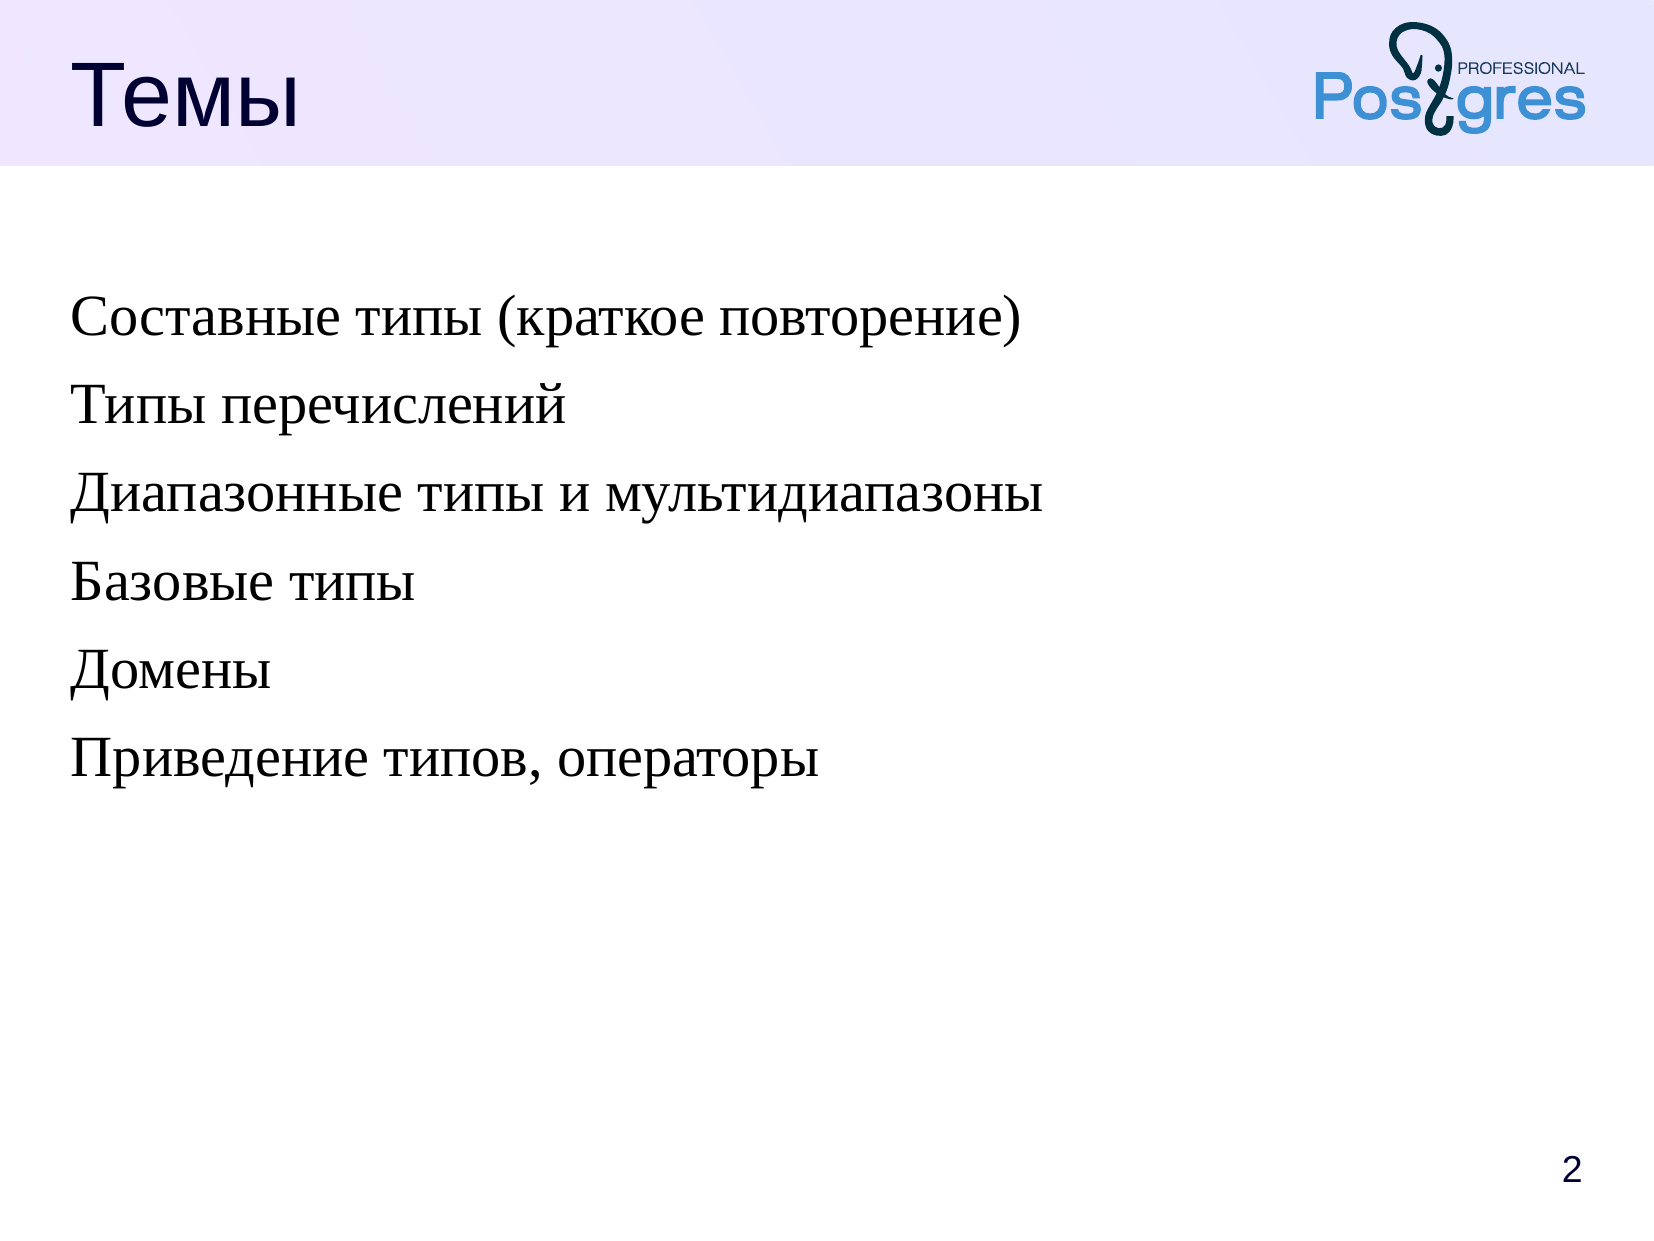

# Темы
Составные типы (краткое повторение)
Типы перечислений
Диапазонные типы и мультидиапазоны
Базовые типы
Домены
Приведение типов, операторы